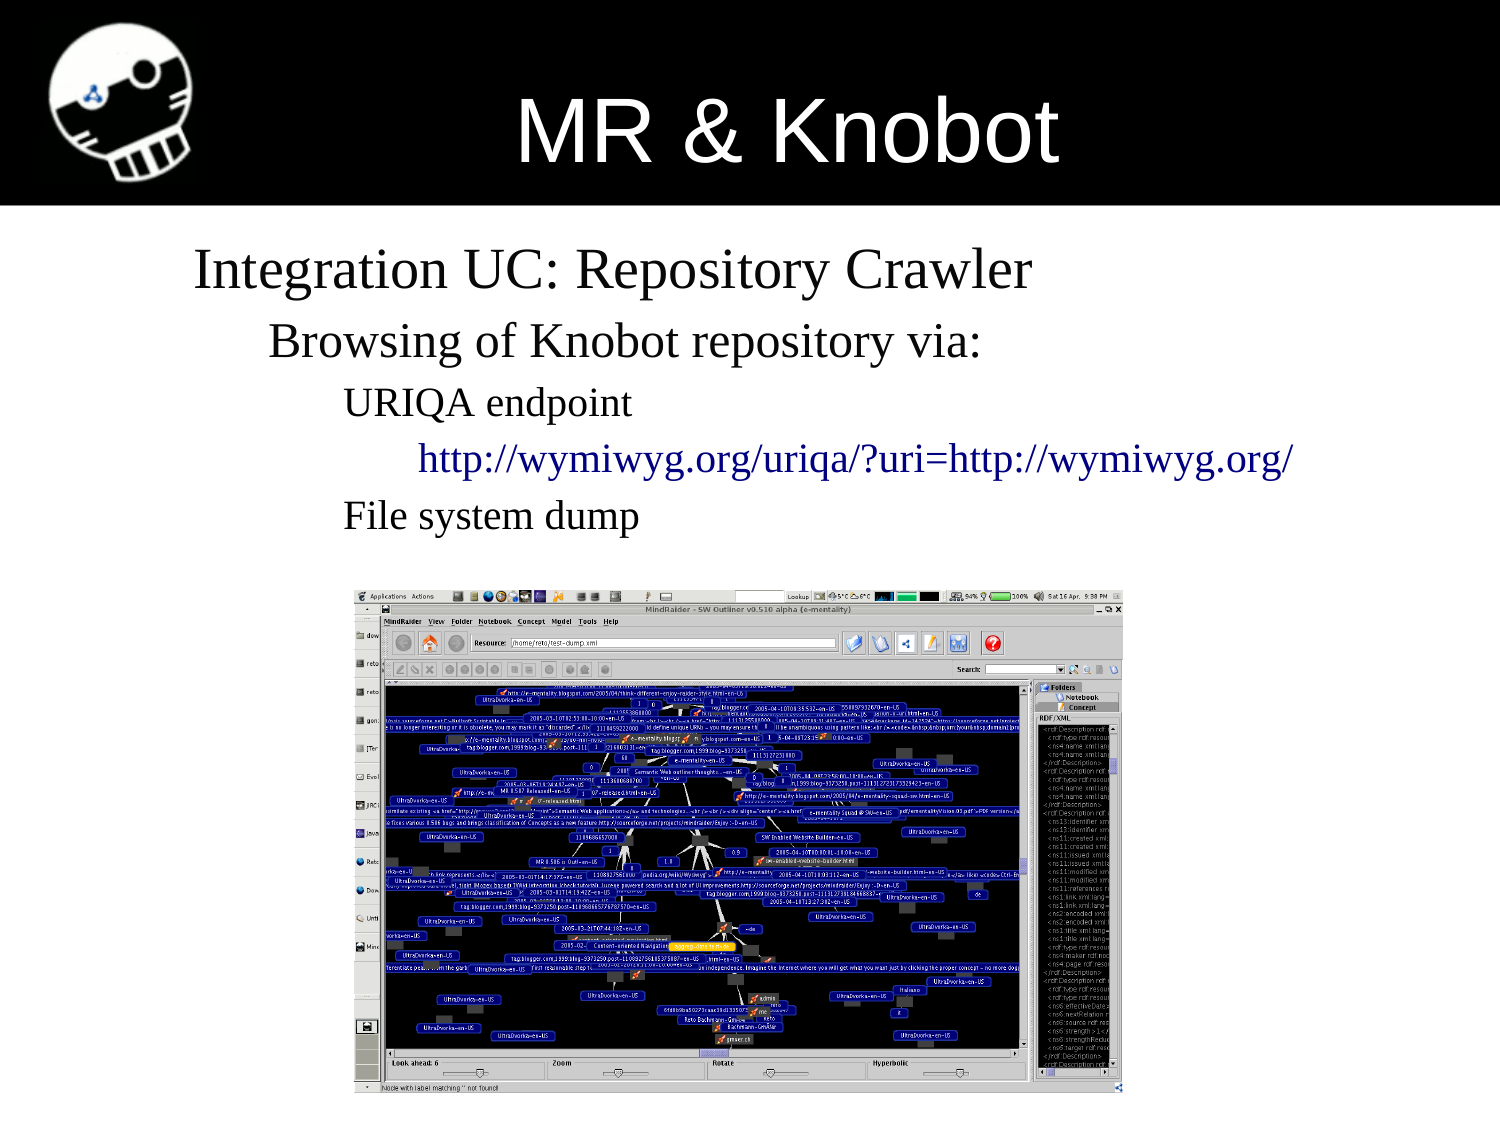

# MR & Knobot
Integration UC: Repository Crawler
Browsing of Knobot repository via:
URIQA endpoint
http://wymiwyg.org/uriqa/?uri=http://wymiwyg.org/
File system dump
32